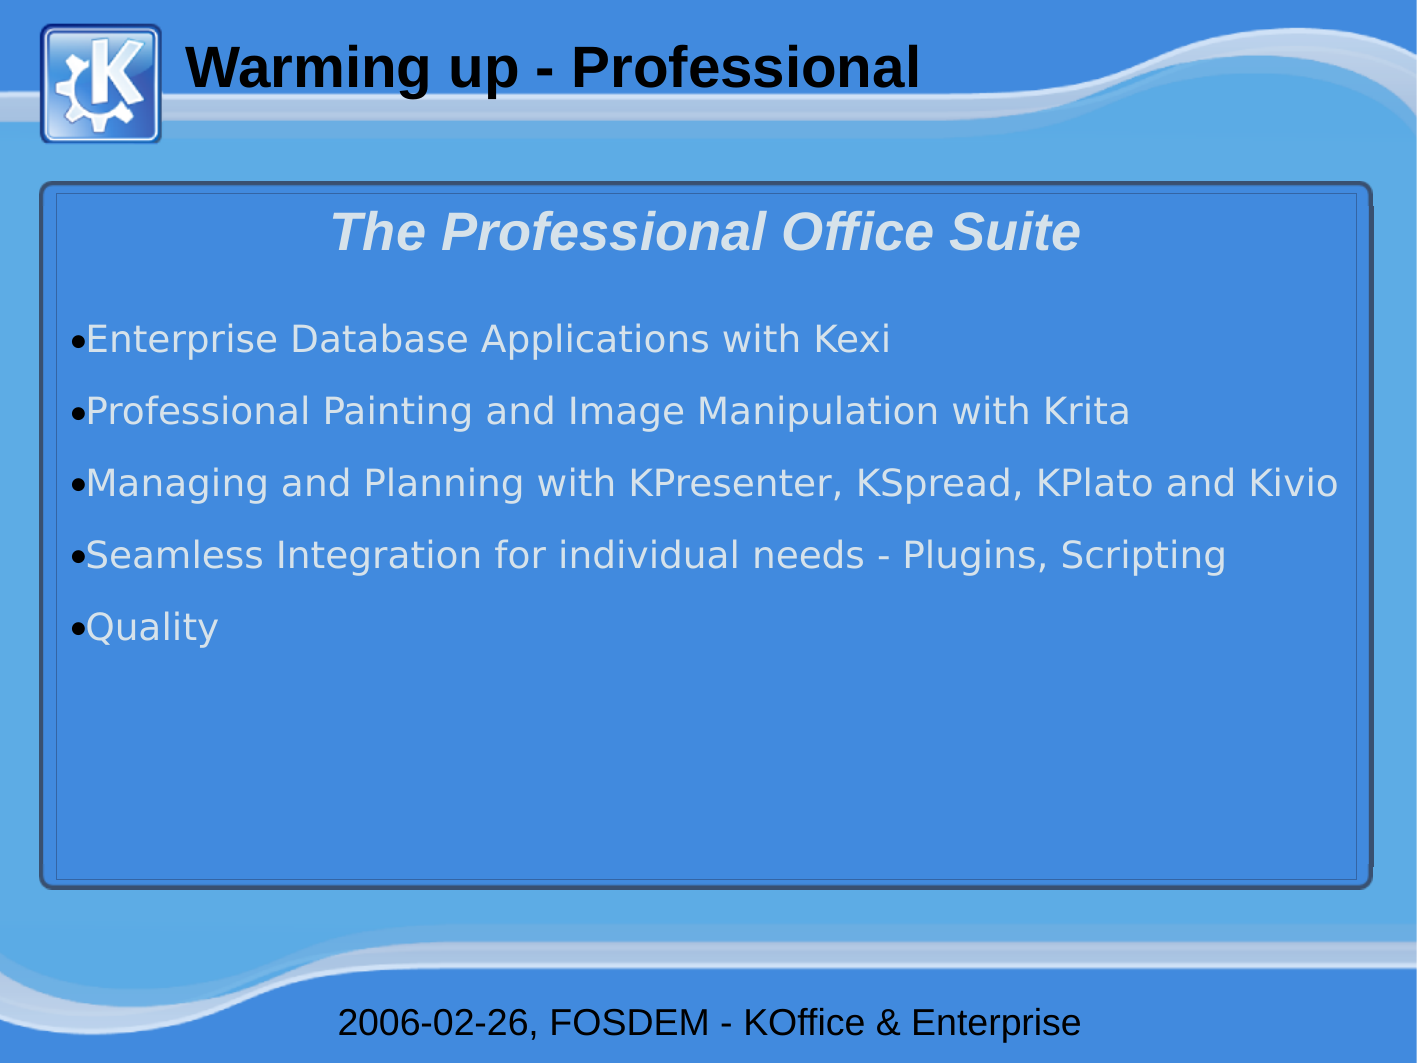

Warming up - Professional
The Professional Office Suite
Enterprise Database Applications with Kexi
Professional Painting and Image Manipulation with Krita
Managing and Planning with KPresenter, KSpread, KPlato and Kivio
Seamless Integration for individual needs - Plugins, Scripting
Quality